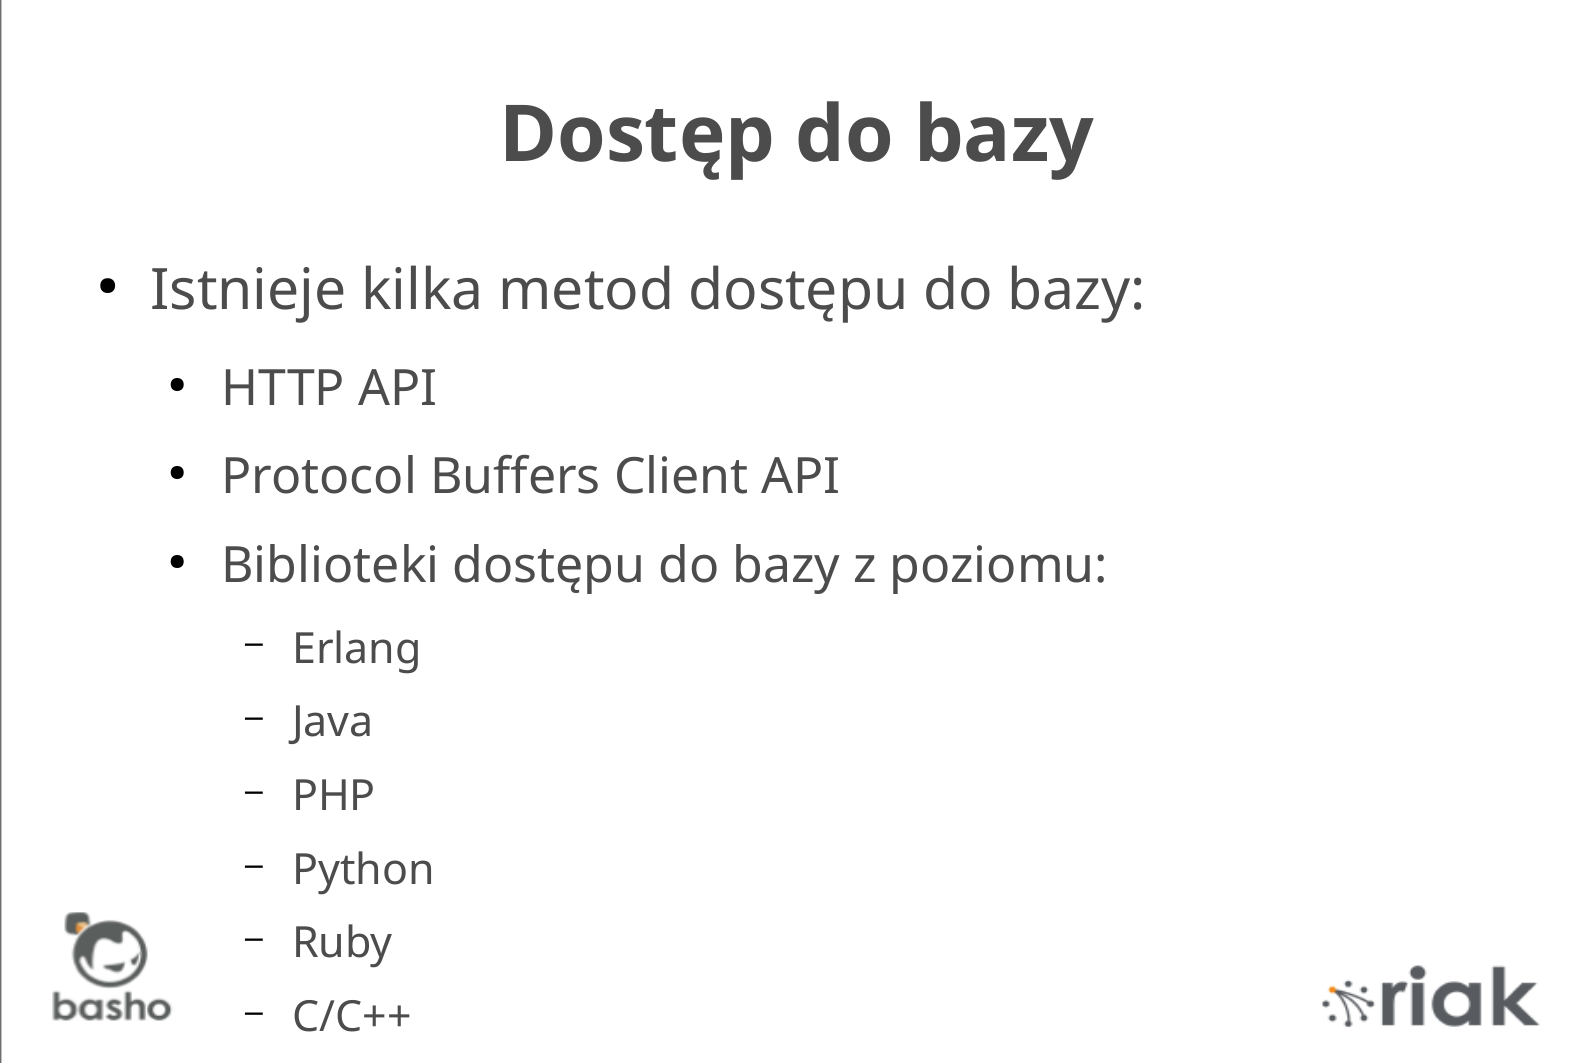

# Dostęp do bazy
Istnieje kilka metod dostępu do bazy:
HTTP API
Protocol Buffers Client API
Biblioteki dostępu do bazy z poziomu:
Erlang
Java
PHP
Python
Ruby
C/C++
25